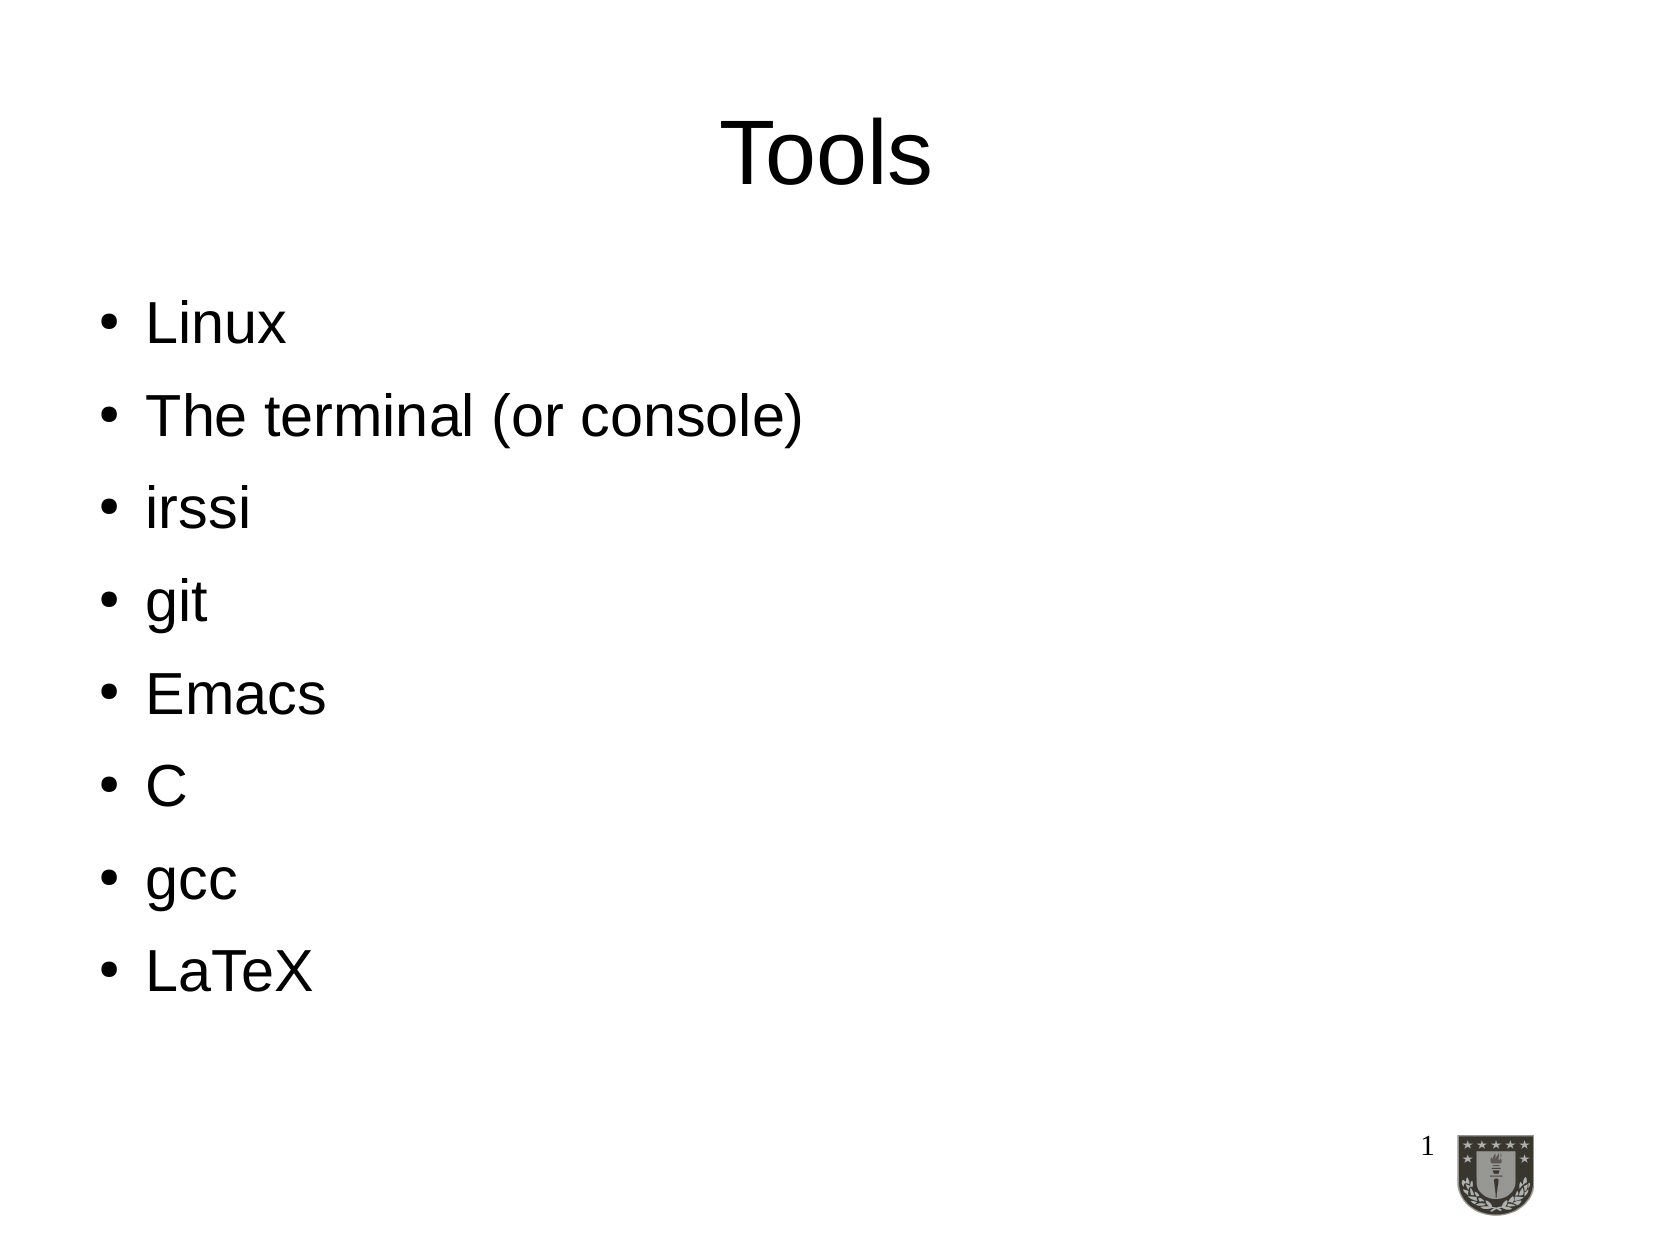

# Tools
Linux
The terminal (or console)
irssi
git
Emacs
C
gcc
LaTeX
1